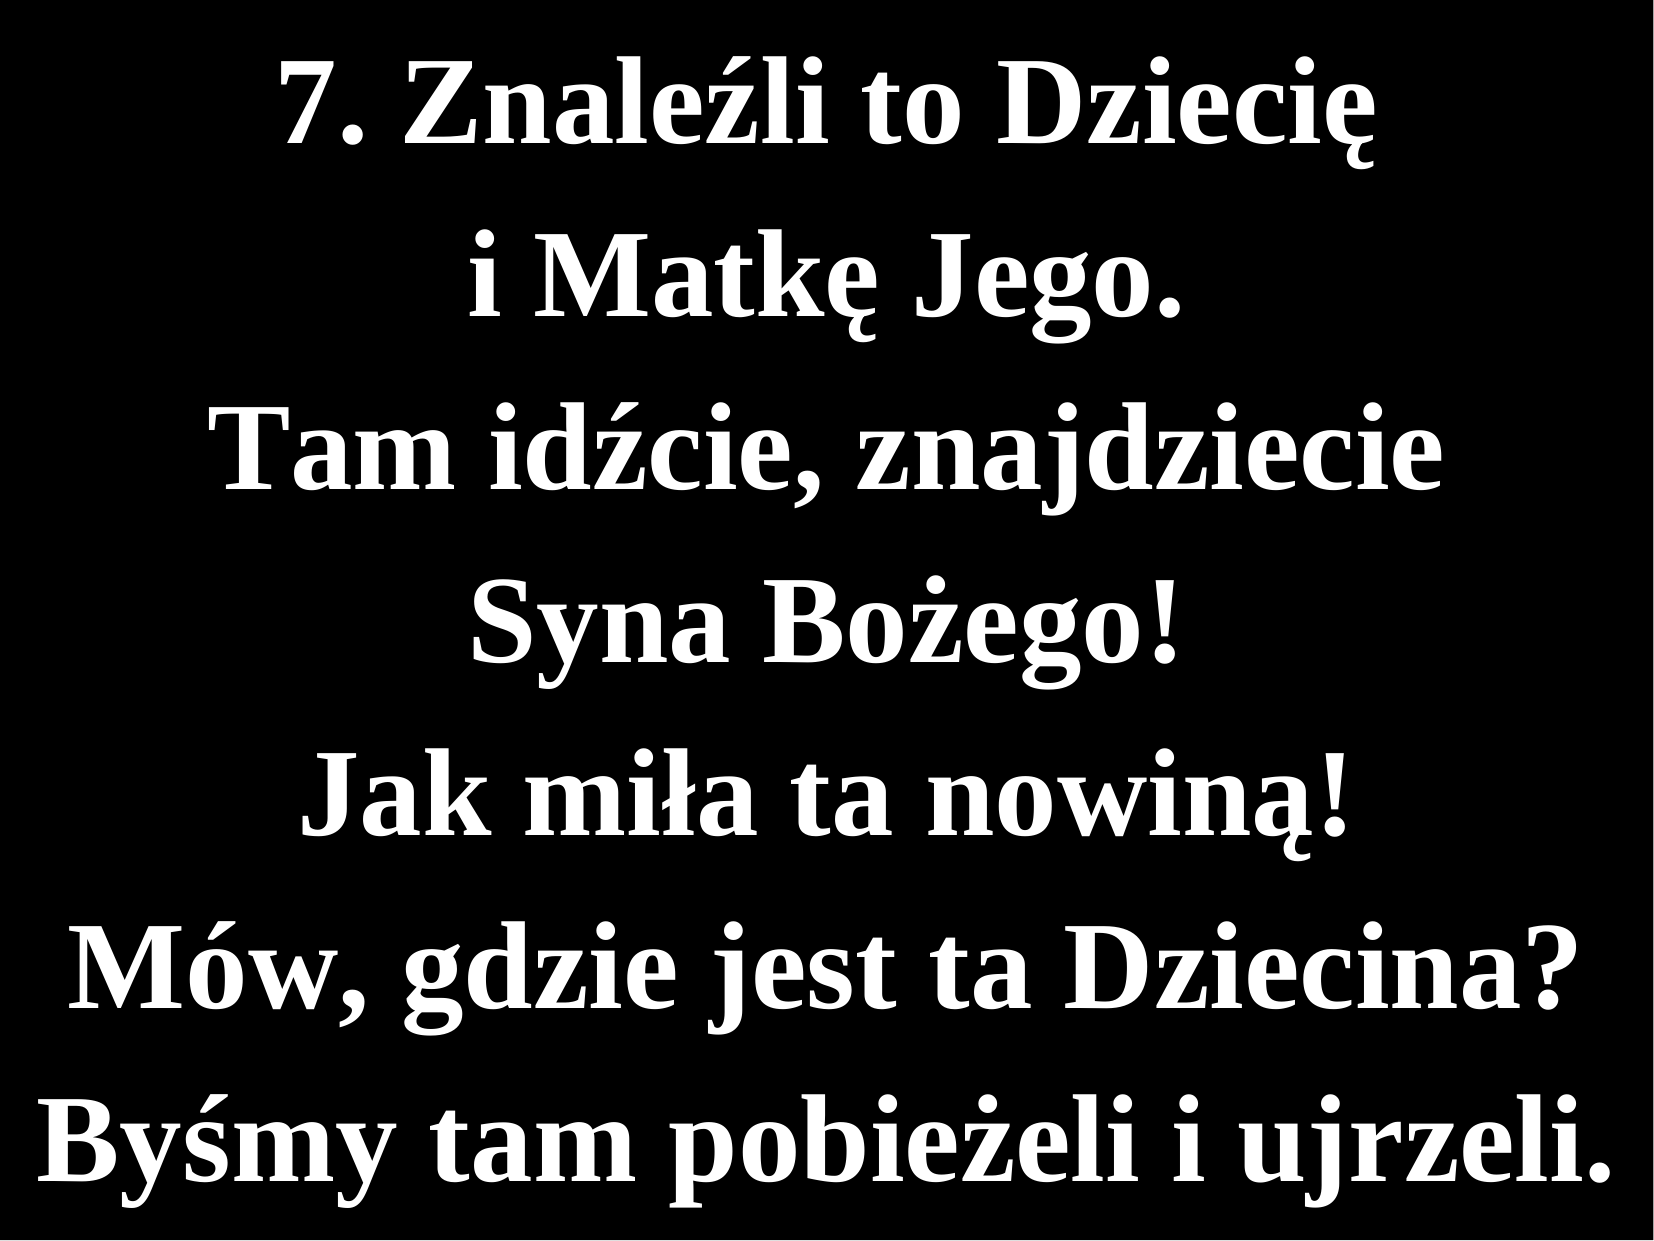

# 7. Znaleźli to Dziecię ppp i Matkę Jego. ppp Tam idźcie, znajdziecie ppp Syna Bożego! ppp Jak miła ta nowiną! ppp Mów, gdzie jest ta Dziecina? ppp Byśmy tam pobieżeli i ujrzeli.